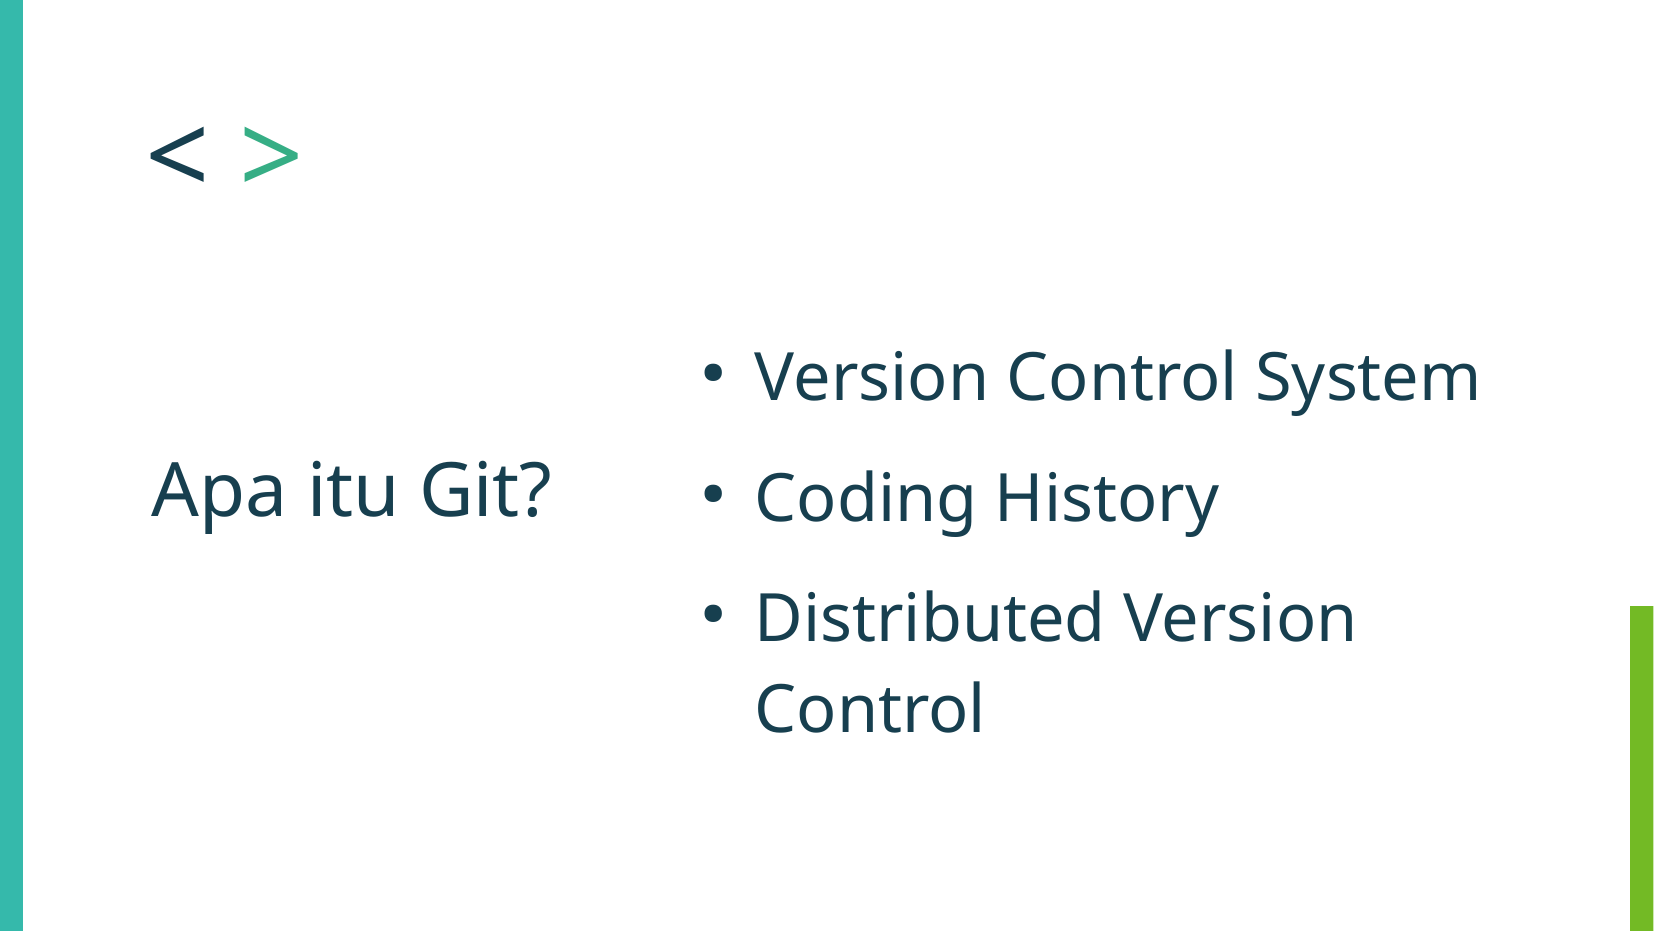

< >
Version Control System
Coding History
Distributed Version Control
# Apa itu Git?